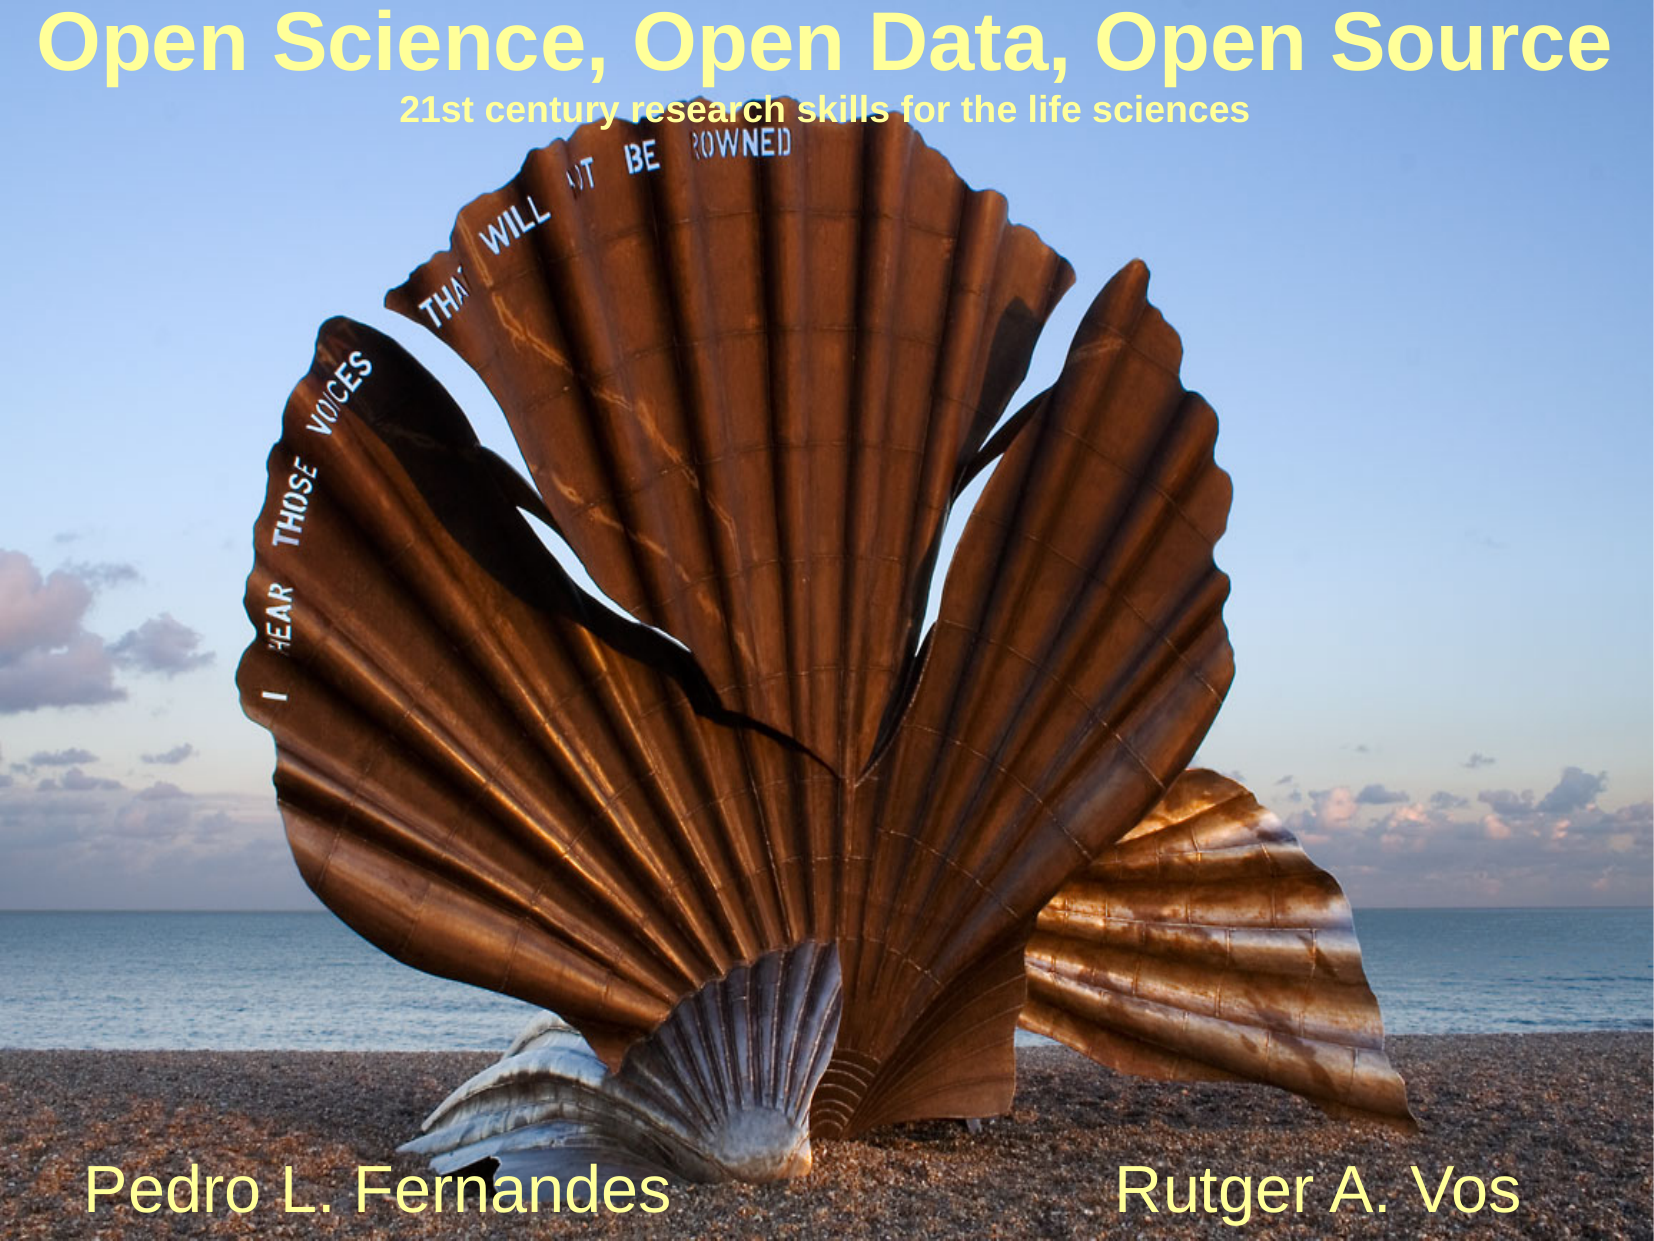

# Open Science, Open Data, Open Source 21st century research skills for the life sciences
Pedro L. Fernandes Rutger A. Vos